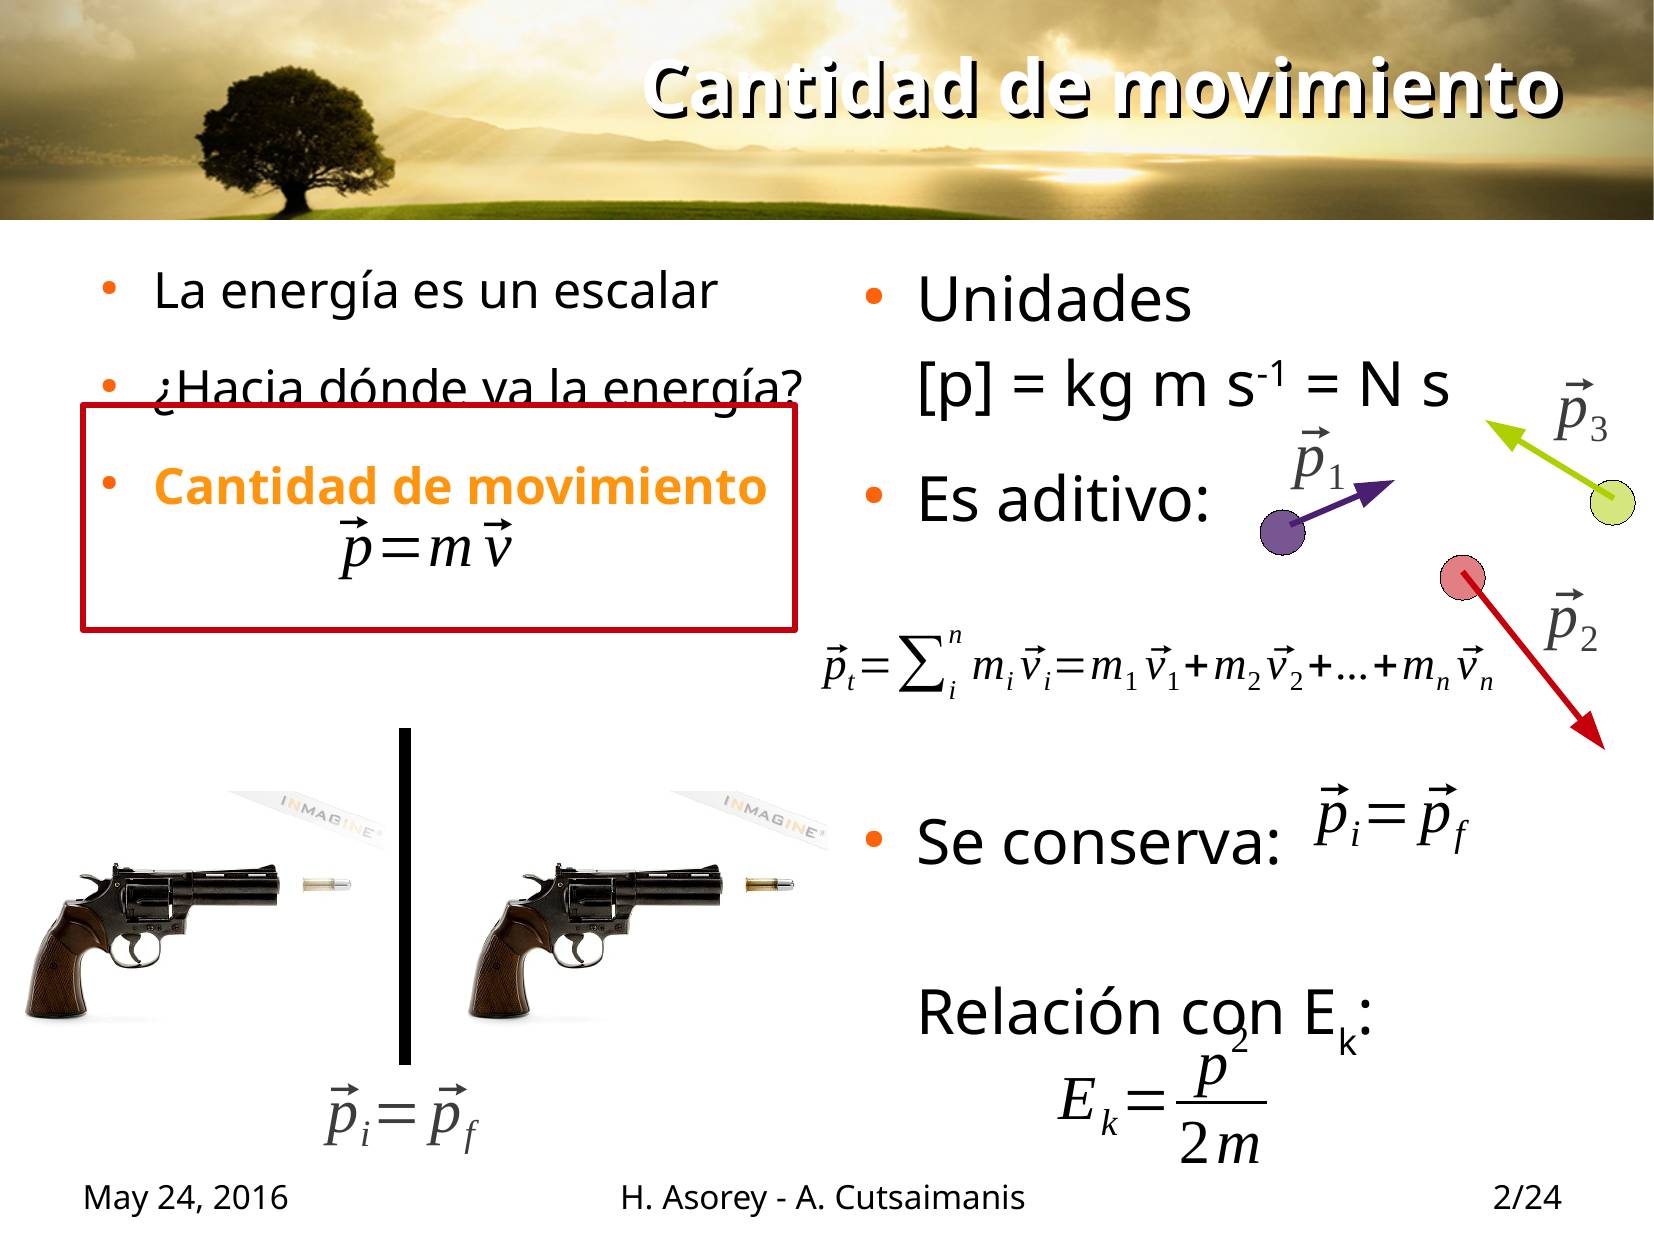

Cantidad de movimiento
# La energía es un escalar
¿Hacia dónde va la energía?
Cantidad de movimiento
Unidades
[p] = kg m s-1 = N s
Es aditivo:
Se conserva:
Relación con Ek:
May 24, 2016
H. Asorey - A. Cutsaimanis
2